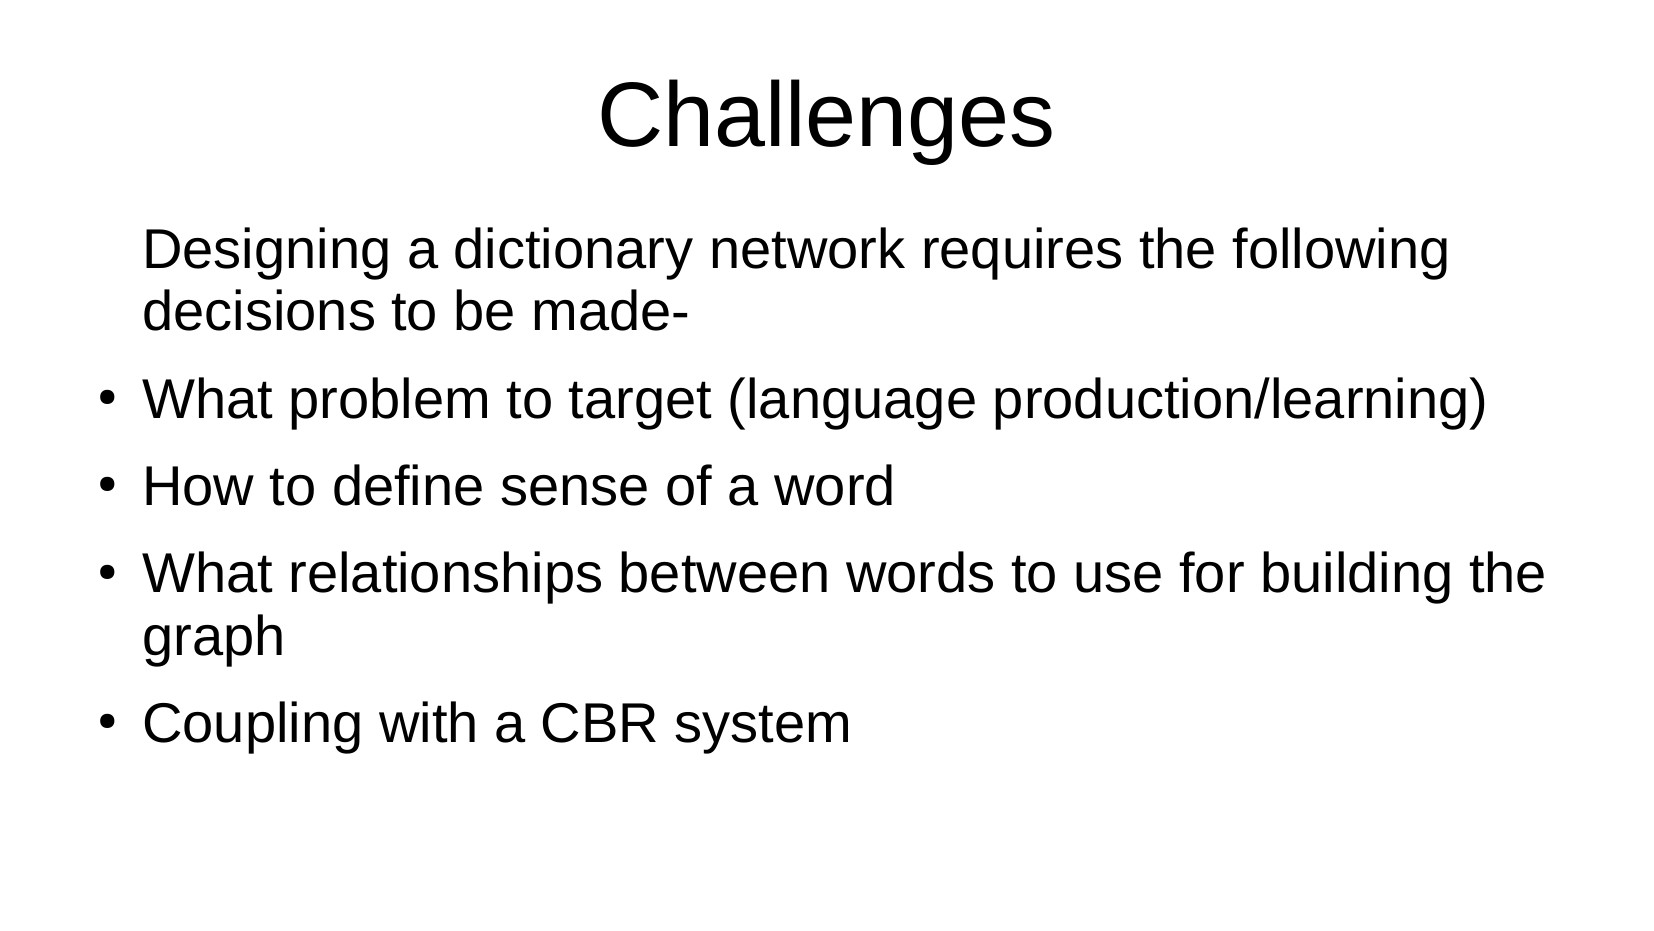

# Challenges
Designing a dictionary network requires the following decisions to be made-
What problem to target (language production/learning)
How to define sense of a word
What relationships between words to use for building the graph
Coupling with a CBR system